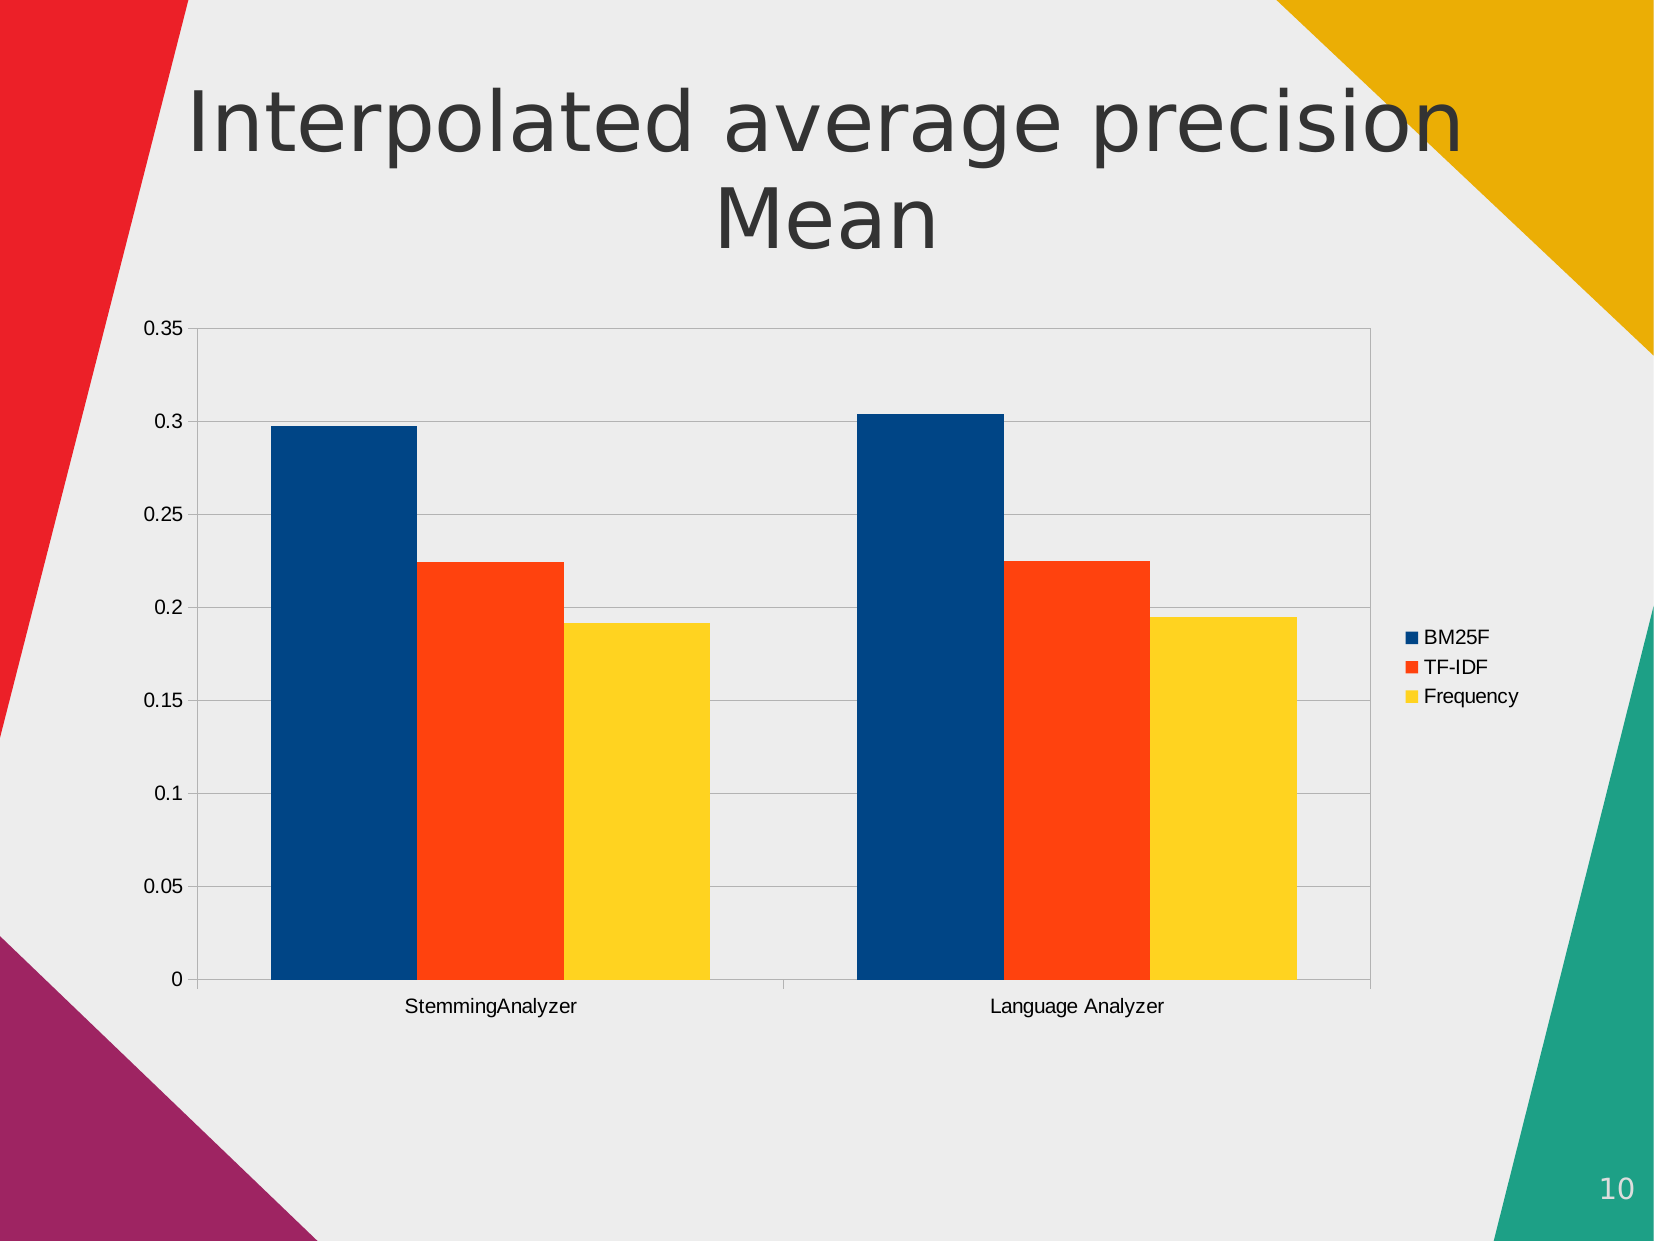

# Interpolated average precision Mean
### Chart
| Category | BM25F | TF-IDF | Frequency |
|---|---|---|---|
| StemmingAnalyzer | 0.2976 | 0.2244 | 0.1916 |
| Language Analyzer | 0.3038 | 0.225 | 0.1947 |10